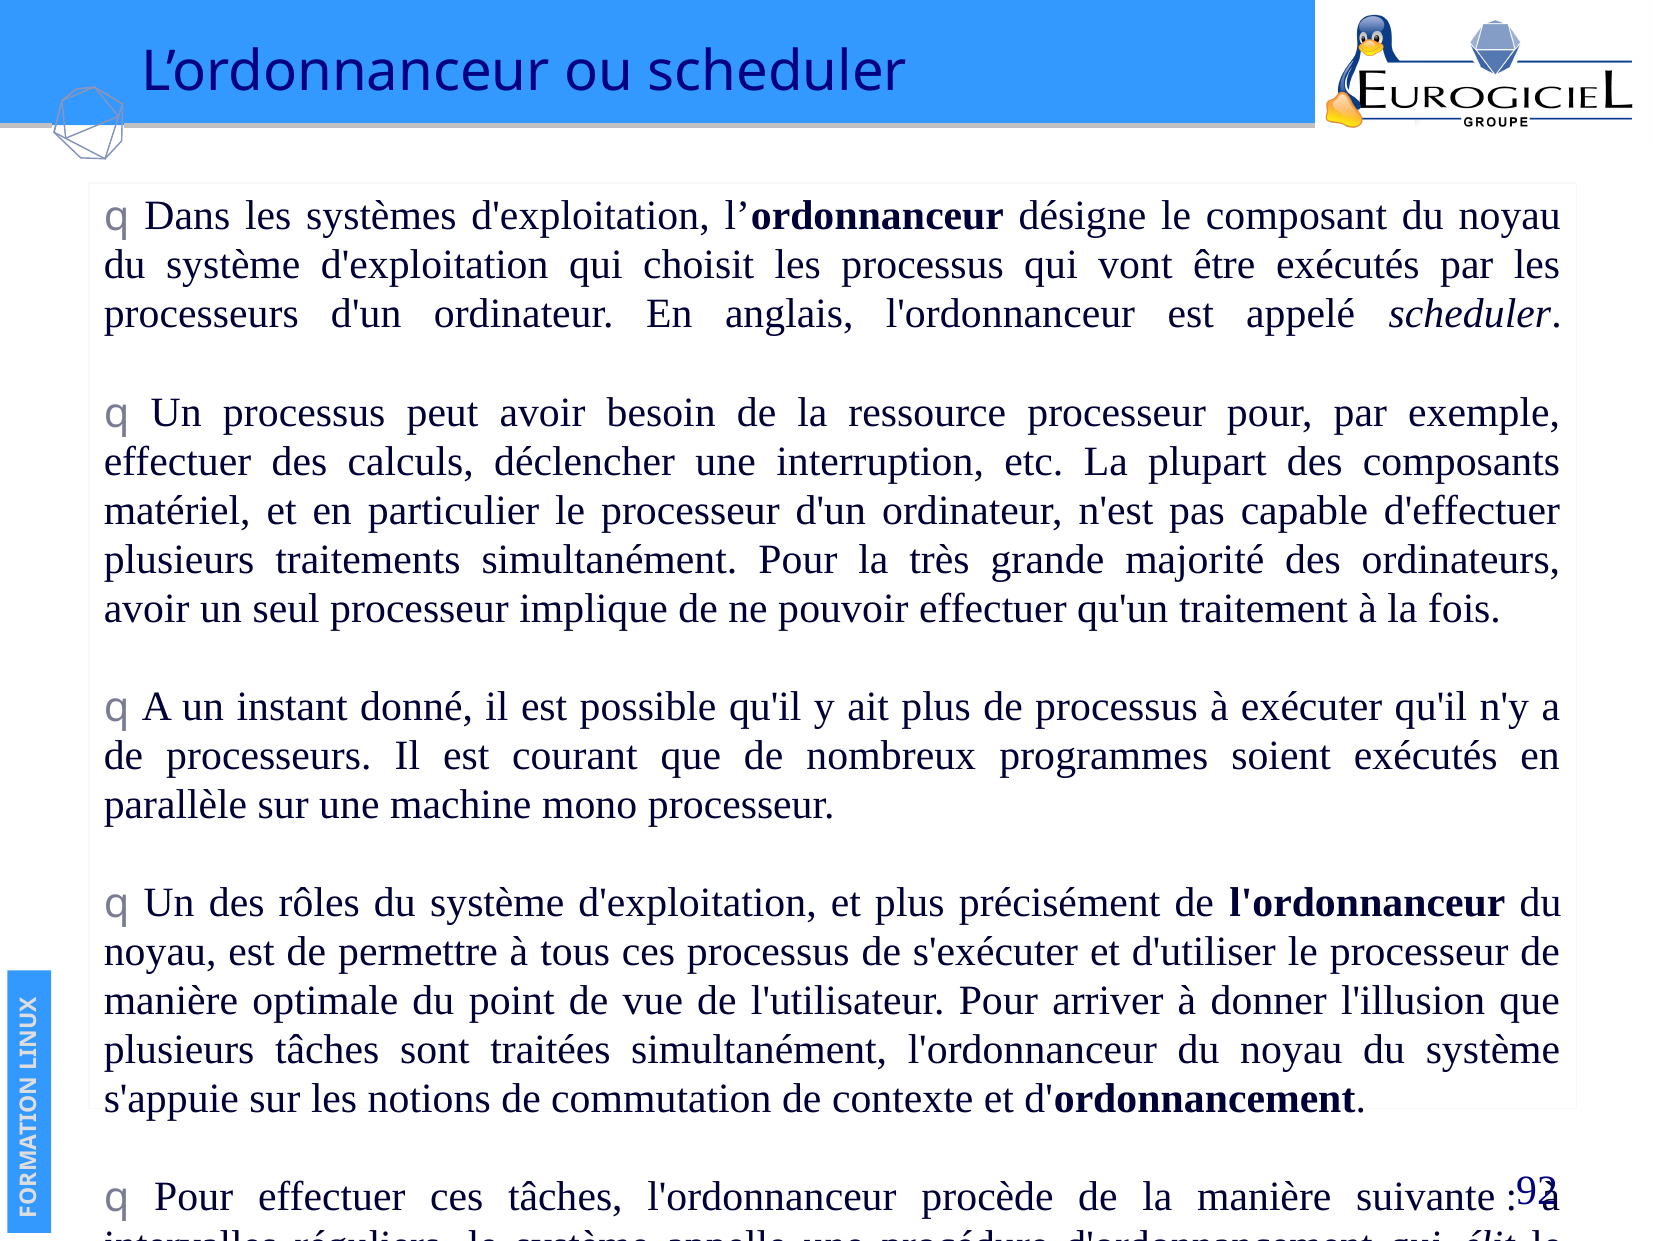

# L’ordonnanceur ou scheduler
 Dans les systèmes d'exploitation, l’ordonnanceur désigne le composant du noyau du système d'exploitation qui choisit les processus qui vont être exécutés par les processeurs d'un ordinateur. En anglais, l'ordonnanceur est appelé scheduler.
 Un processus peut avoir besoin de la ressource processeur pour, par exemple, effectuer des calculs, déclencher une interruption, etc. La plupart des composants matériel, et en particulier le processeur d'un ordinateur, n'est pas capable d'effectuer plusieurs traitements simultanément. Pour la très grande majorité des ordinateurs, avoir un seul processeur implique de ne pouvoir effectuer qu'un traitement à la fois.
 A un instant donné, il est possible qu'il y ait plus de processus à exécuter qu'il n'y a de processeurs. Il est courant que de nombreux programmes soient exécutés en parallèle sur une machine mono processeur.
 Un des rôles du système d'exploitation, et plus précisément de l'ordonnanceur du noyau, est de permettre à tous ces processus de s'exécuter et d'utiliser le processeur de manière optimale du point de vue de l'utilisateur. Pour arriver à donner l'illusion que plusieurs tâches sont traitées simultanément, l'ordonnanceur du noyau du système s'appuie sur les notions de commutation de contexte et d'ordonnancement.
 Pour effectuer ces tâches, l'ordonnanceur procède de la manière suivante : à intervalles réguliers, le système appelle une procédure d'ordonnancement qui élit le processus à exécuter. Si le nouveau processus est différent de l'ancien alors survient un changement de contexte, opération qui consiste à sauvegarder le contexte d'exécution de l'ancienne tâche, comme par exemple, les registres du processeur. Cette structure de données est généralement appelée PCB. Le système d'exploitation restaure le PCB de la nouvelle tâche.